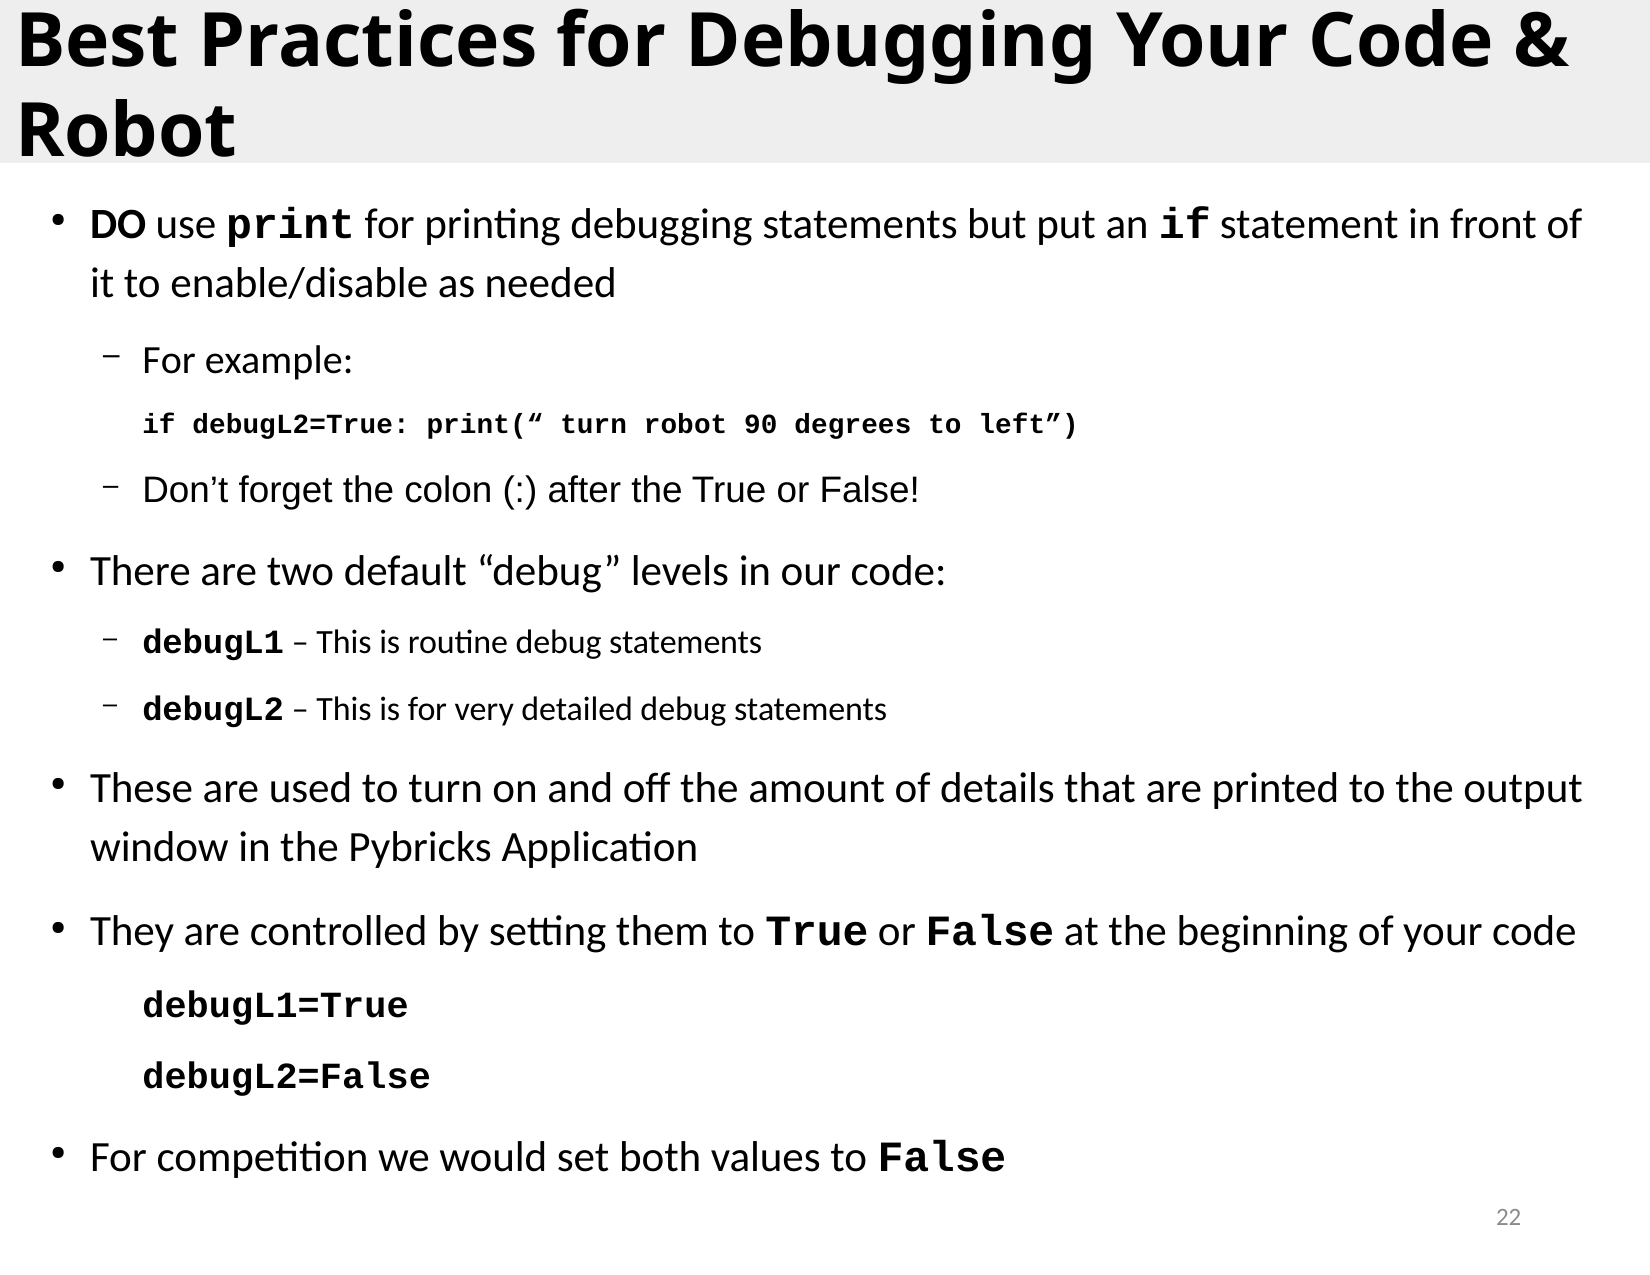

Best Practices for Debugging Your Code & Robot
# DO use print for printing debugging statements but put an if statement in front of it to enable/disable as needed
For example:
if debugL2=True: print(“ turn robot 90 degrees to left”)
Don’t forget the colon (:) after the True or False!
There are two default “debug” levels in our code:
debugL1 – This is routine debug statements
debugL2 – This is for very detailed debug statements
These are used to turn on and off the amount of details that are printed to the output window in the Pybricks Application
They are controlled by setting them to True or False at the beginning of your code
debugL1=True
debugL2=False
For competition we would set both values to False
22